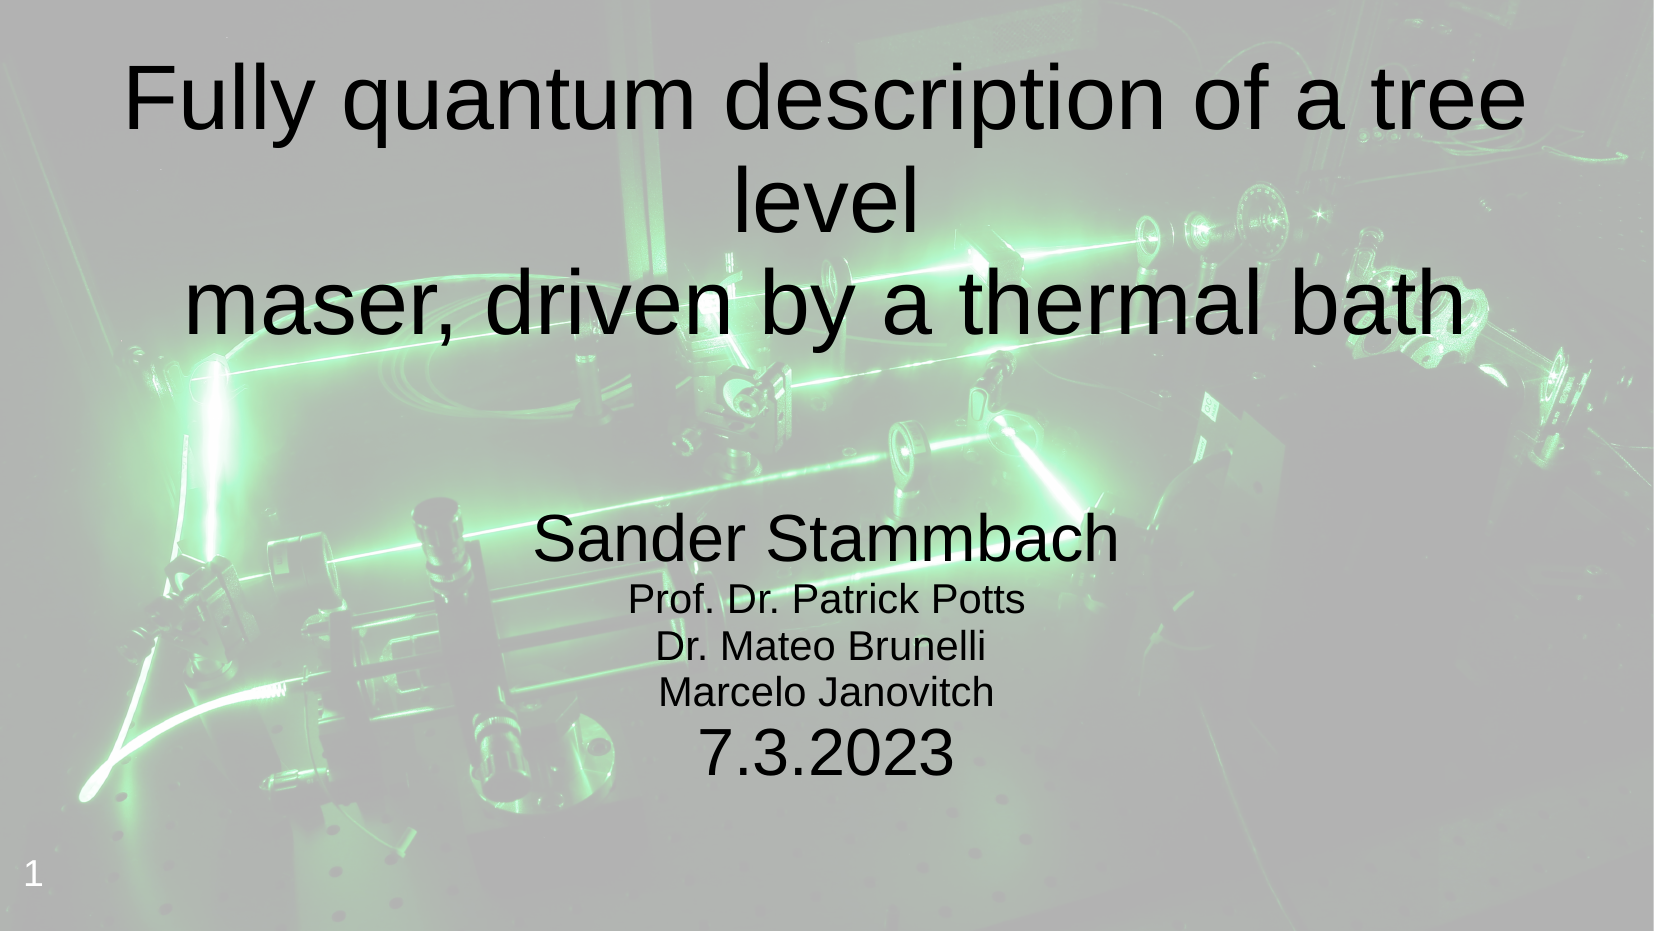

# Fully quantum description of a tree level maser, driven by a thermal bath
Sander Stammbach
Prof. Dr. Patrick Potts
Dr. Mateo Brunelli
Marcelo Janovitch
7.3.2023